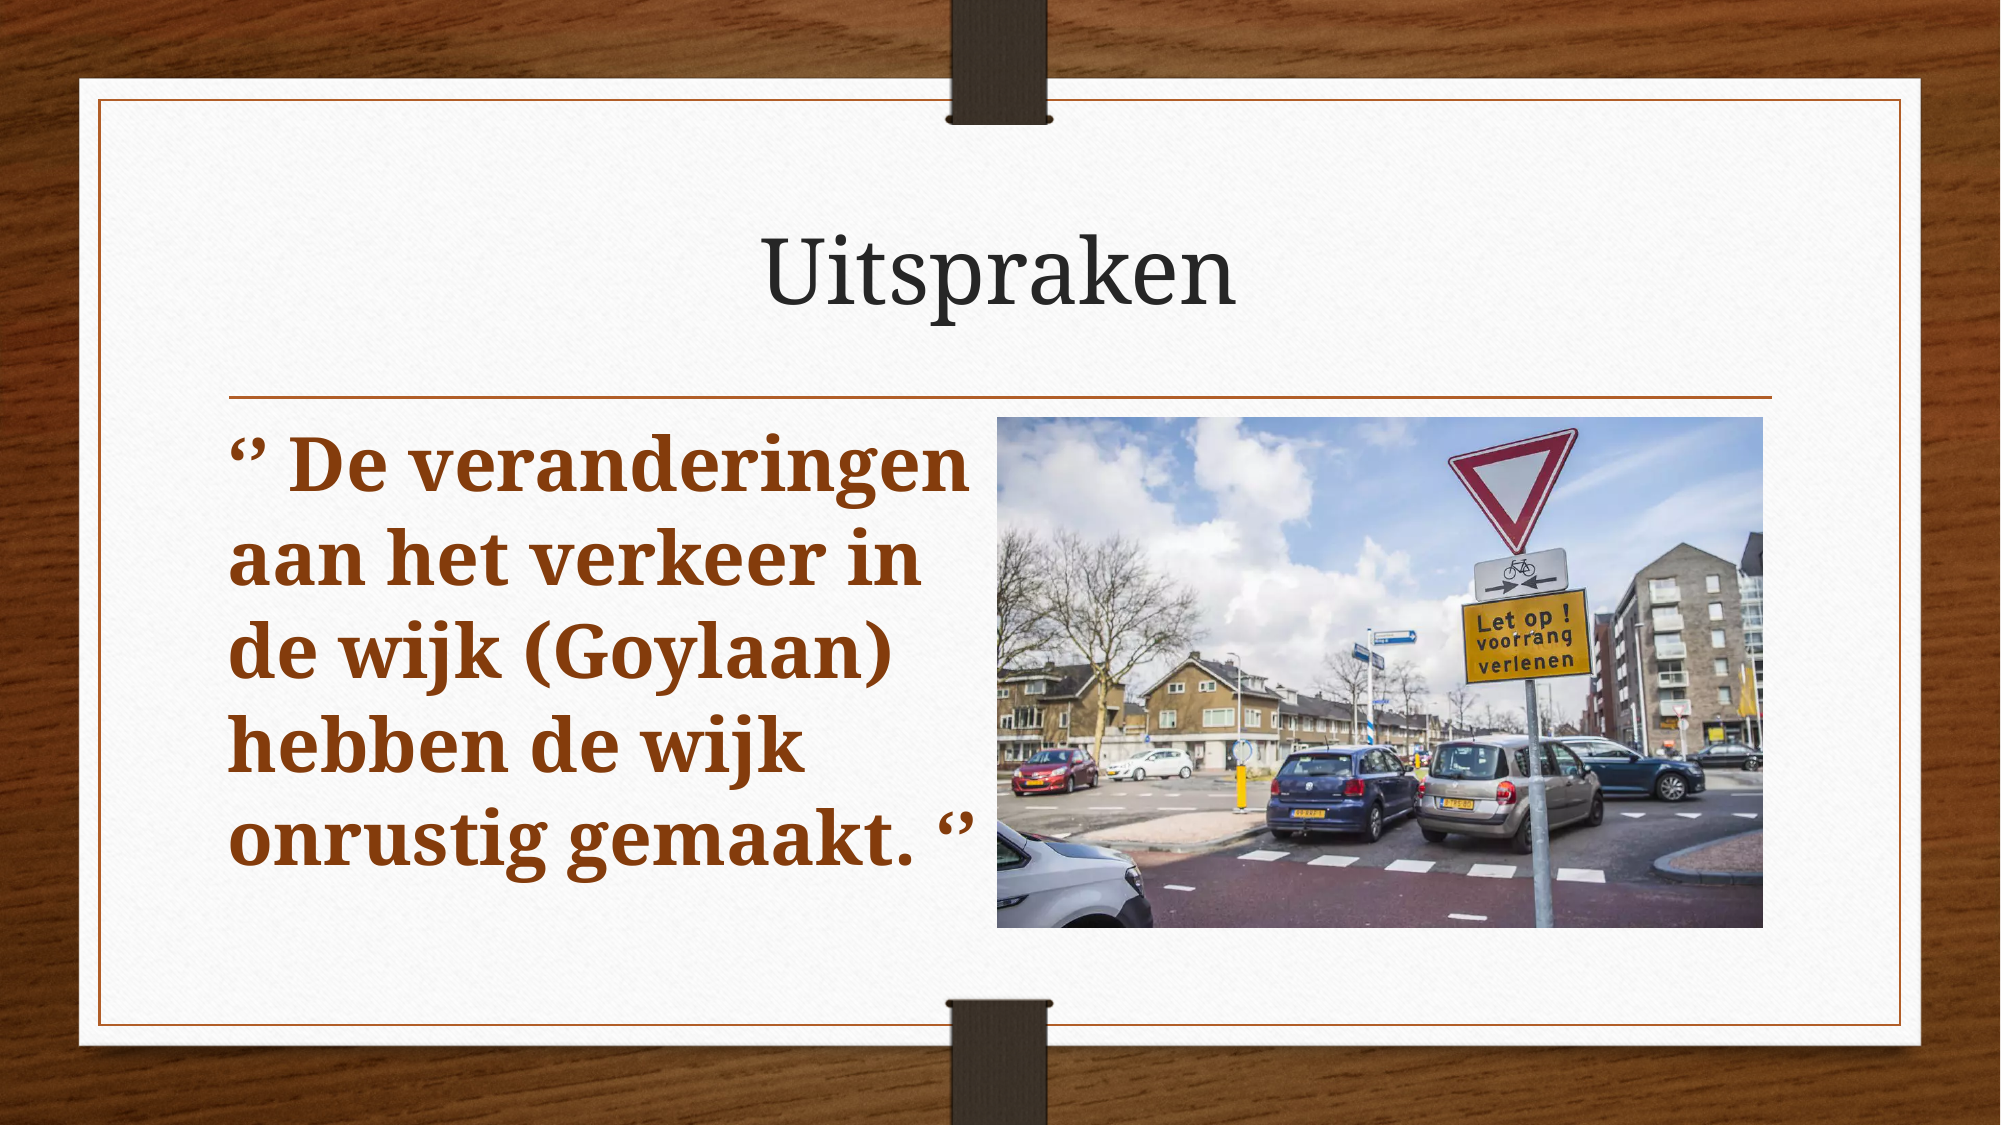

# Uitspraken
‘’ De veranderingen
aan het verkeer in
de wijk (Goylaan)
hebben de wijk
onrustig gemaakt. ‘’